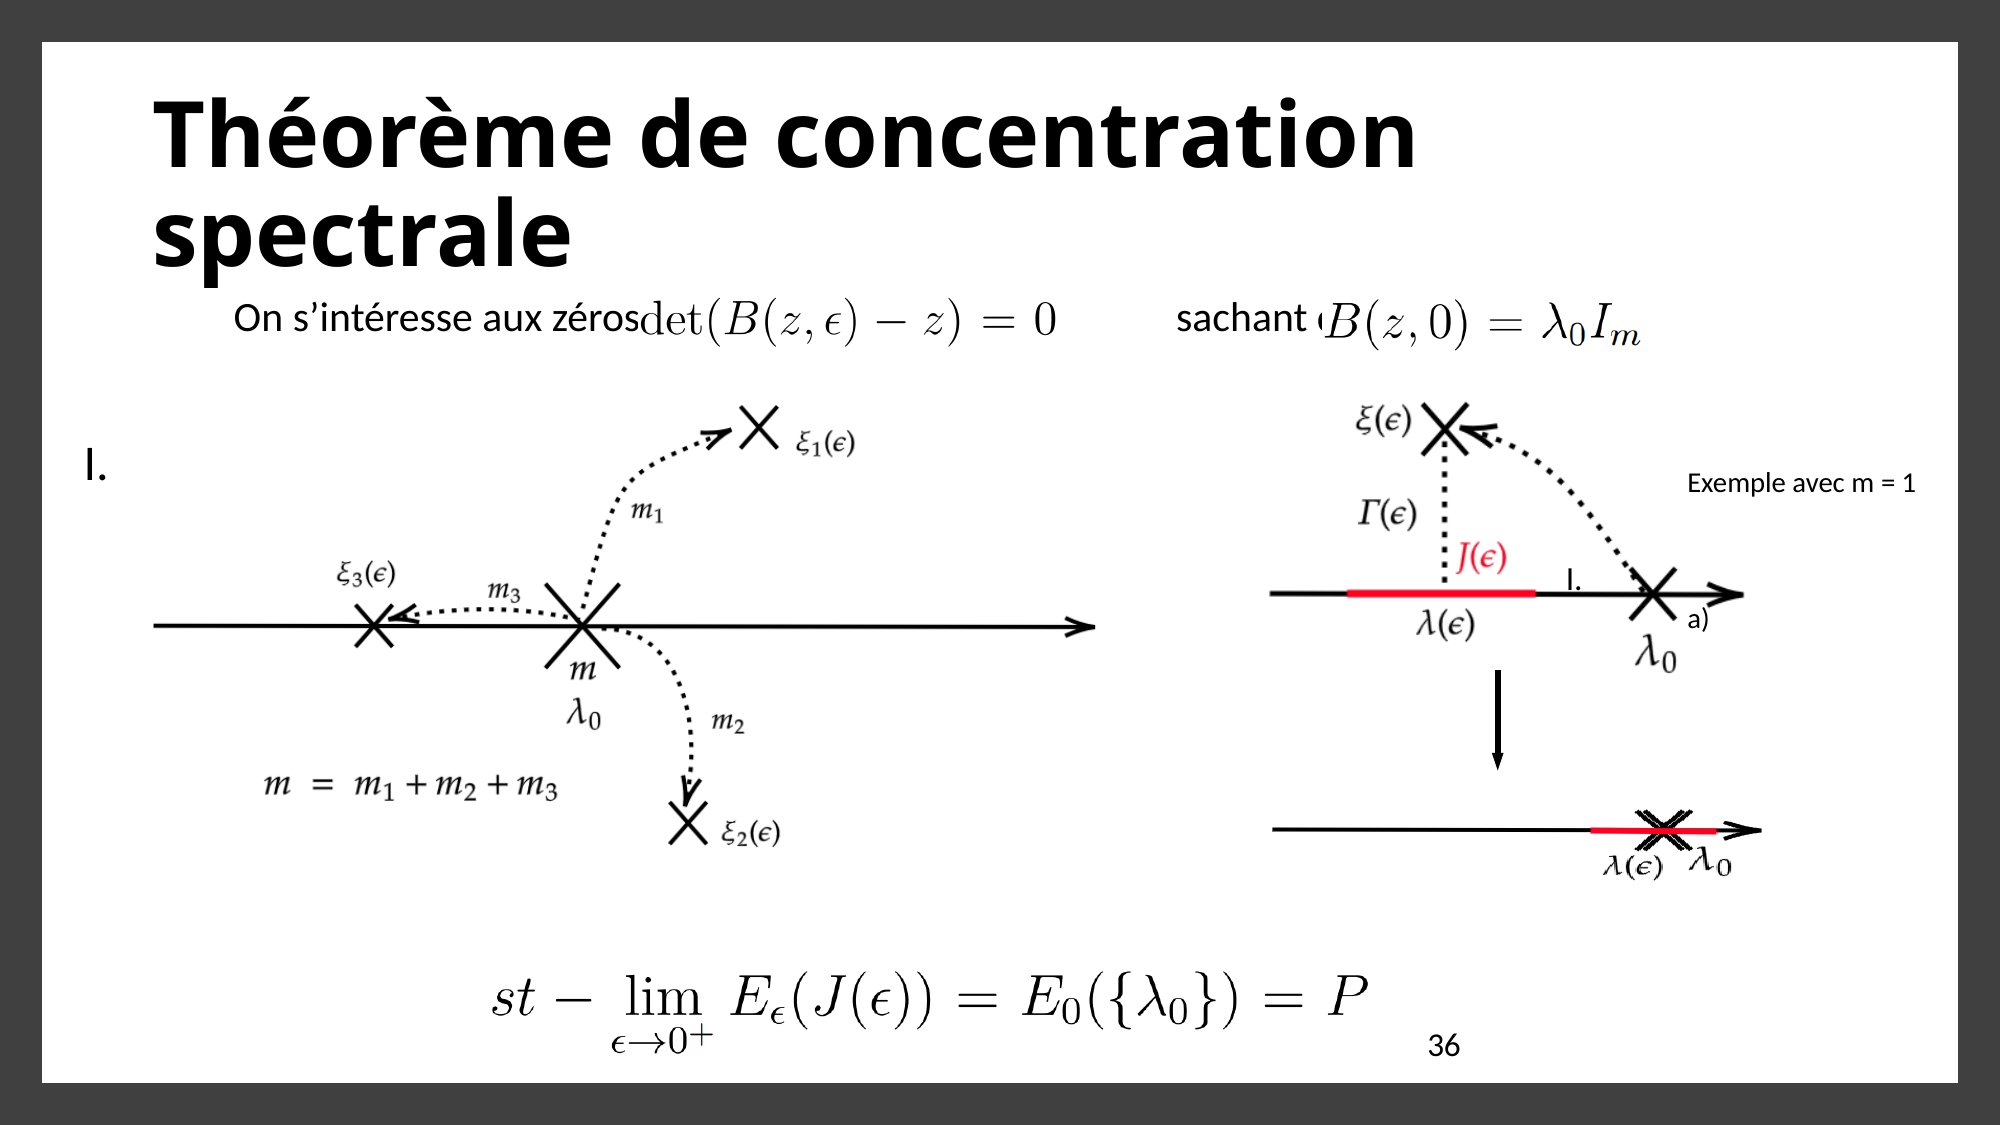

# Théorème de concentration spectrale
On s’intéresse aux zéros de sachant que
Exemple avec m = 1
36